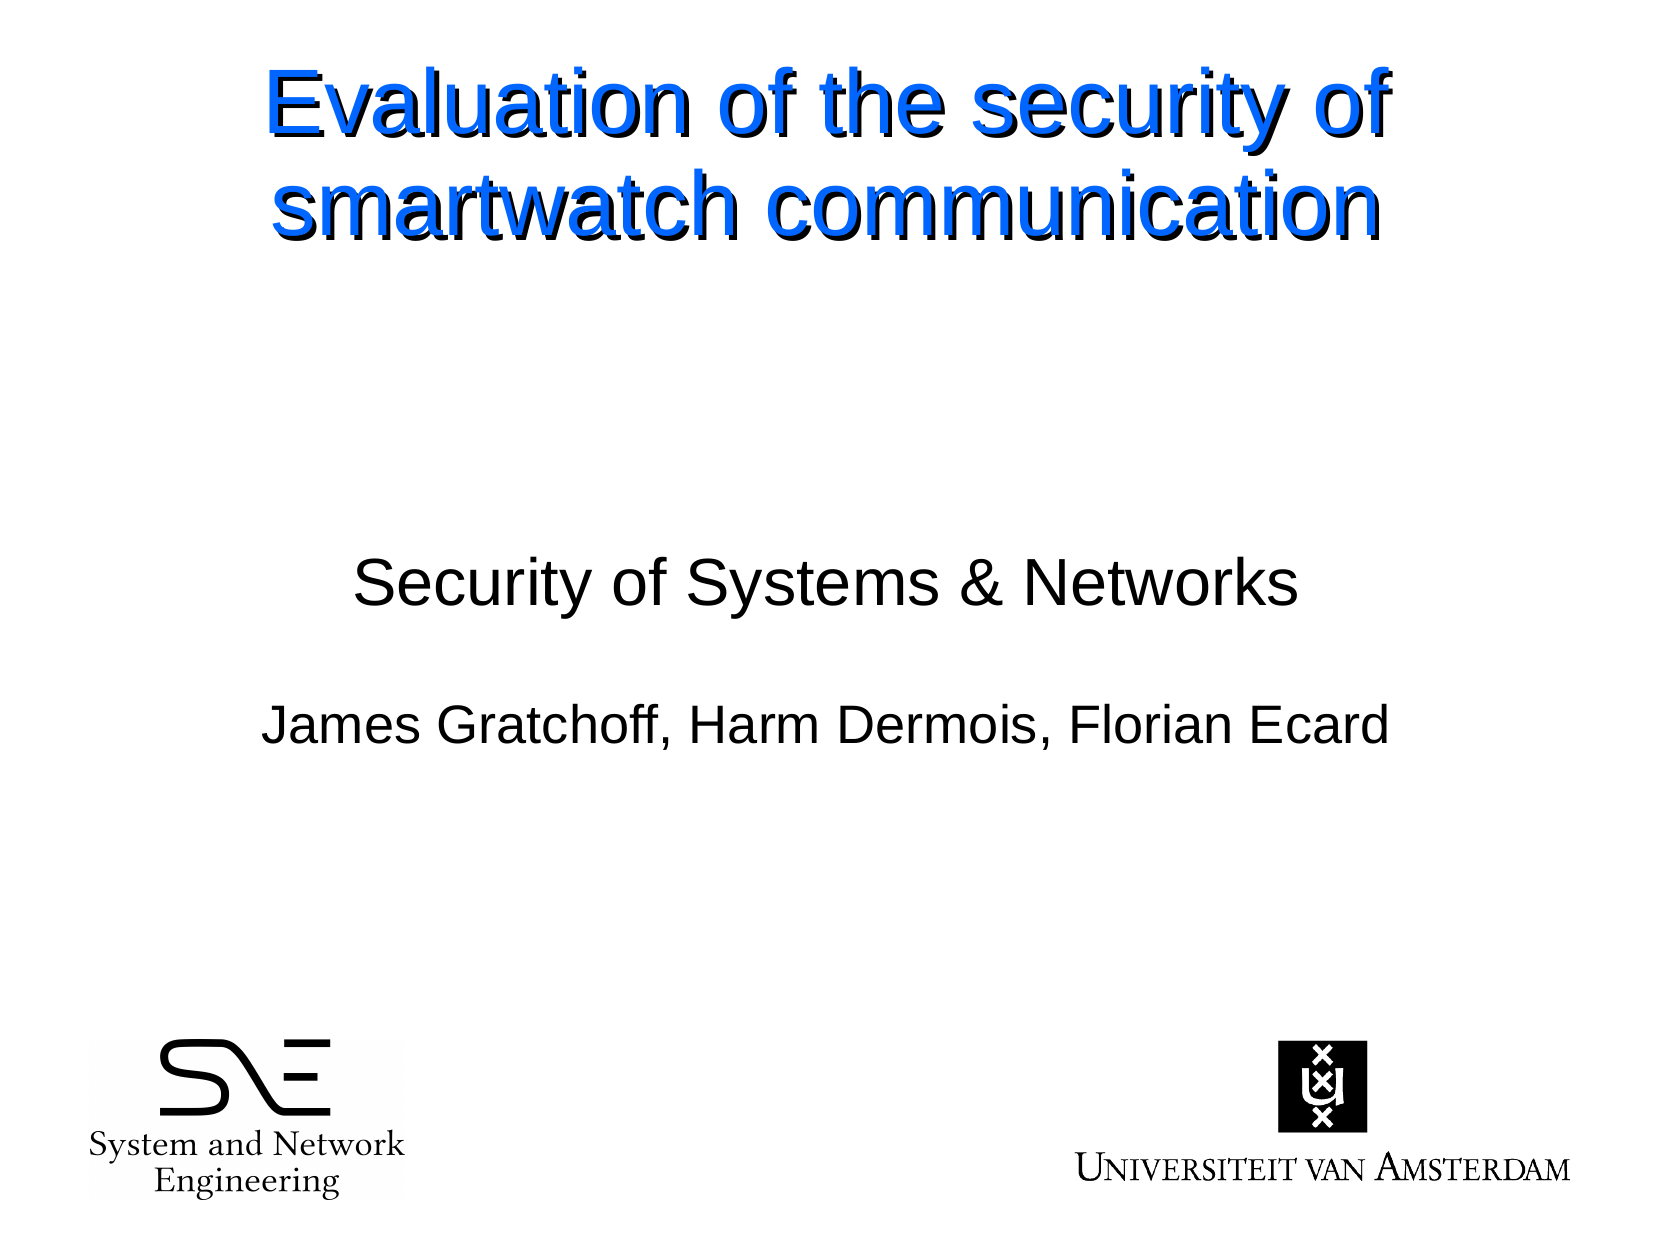

# Evaluation of the security of smartwatch communication
Security of Systems & Networks
James Gratchoff, Harm Dermois, Florian Ecard